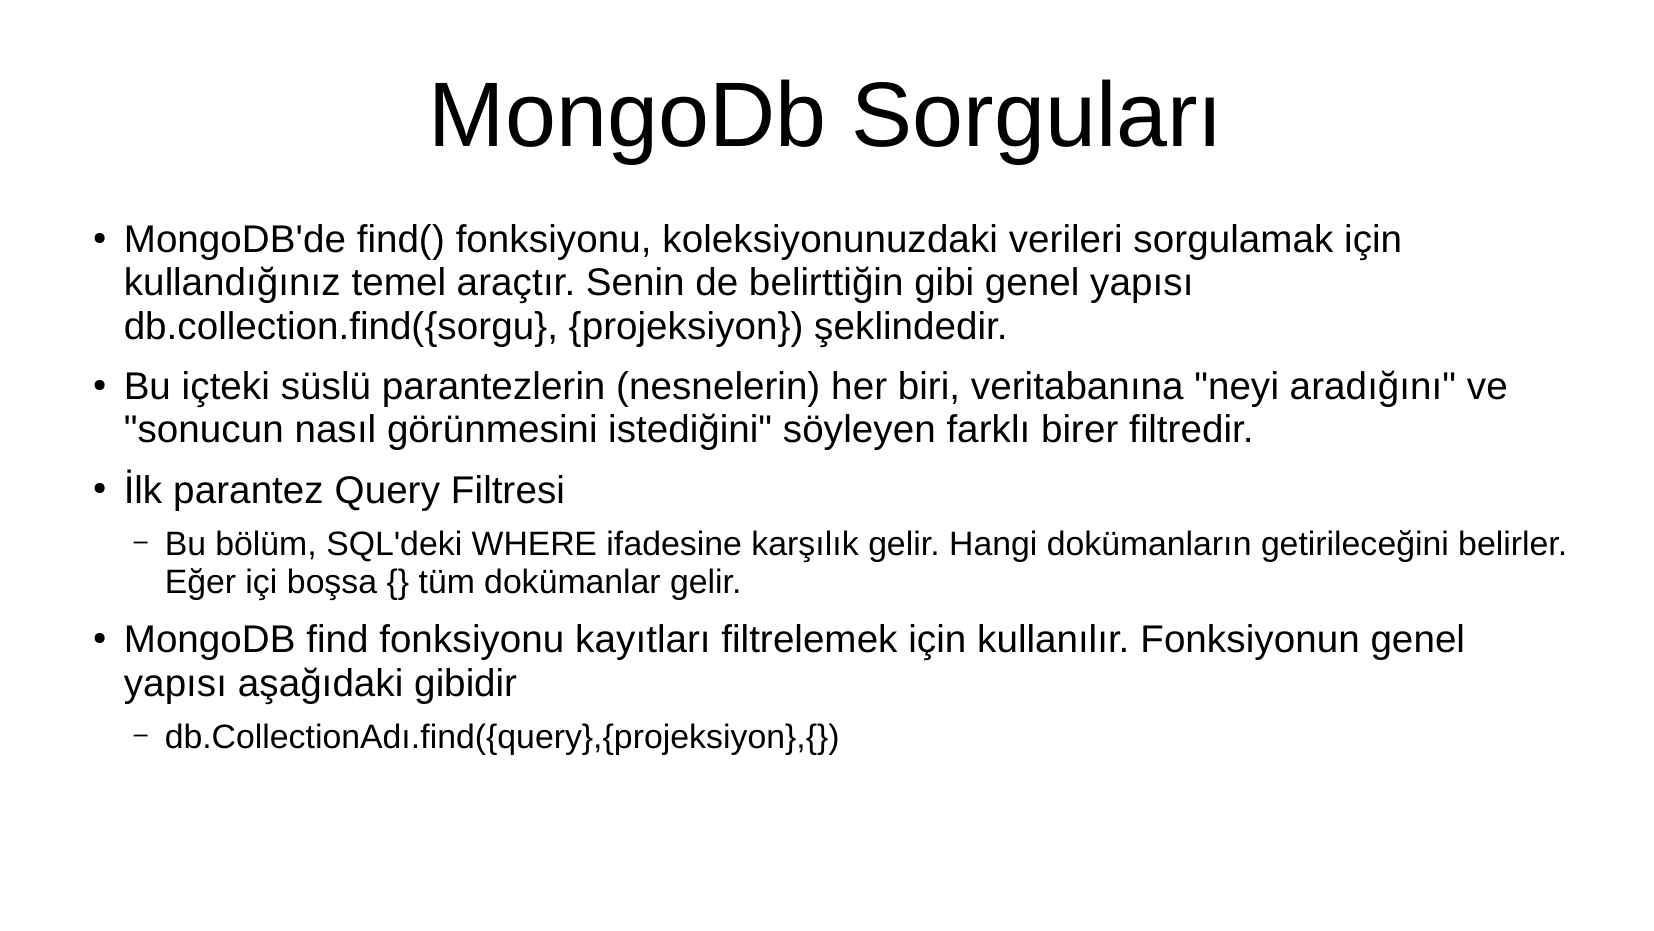

# MongoDb Sorguları
MongoDB'de find() fonksiyonu, koleksiyonunuzdaki verileri sorgulamak için kullandığınız temel araçtır. Senin de belirttiğin gibi genel yapısı db.collection.find({sorgu}, {projeksiyon}) şeklindedir.
Bu içteki süslü parantezlerin (nesnelerin) her biri, veritabanına "neyi aradığını" ve "sonucun nasıl görünmesini istediğini" söyleyen farklı birer filtredir.
İlk parantez Query Filtresi
Bu bölüm, SQL'deki WHERE ifadesine karşılık gelir. Hangi dokümanların getirileceğini belirler. Eğer içi boşsa {} tüm dokümanlar gelir.
MongoDB find fonksiyonu kayıtları filtrelemek için kullanılır. Fonksiyonun genel yapısı aşağıdaki gibidir
db.CollectionAdı.find({query},{projeksiyon},{})